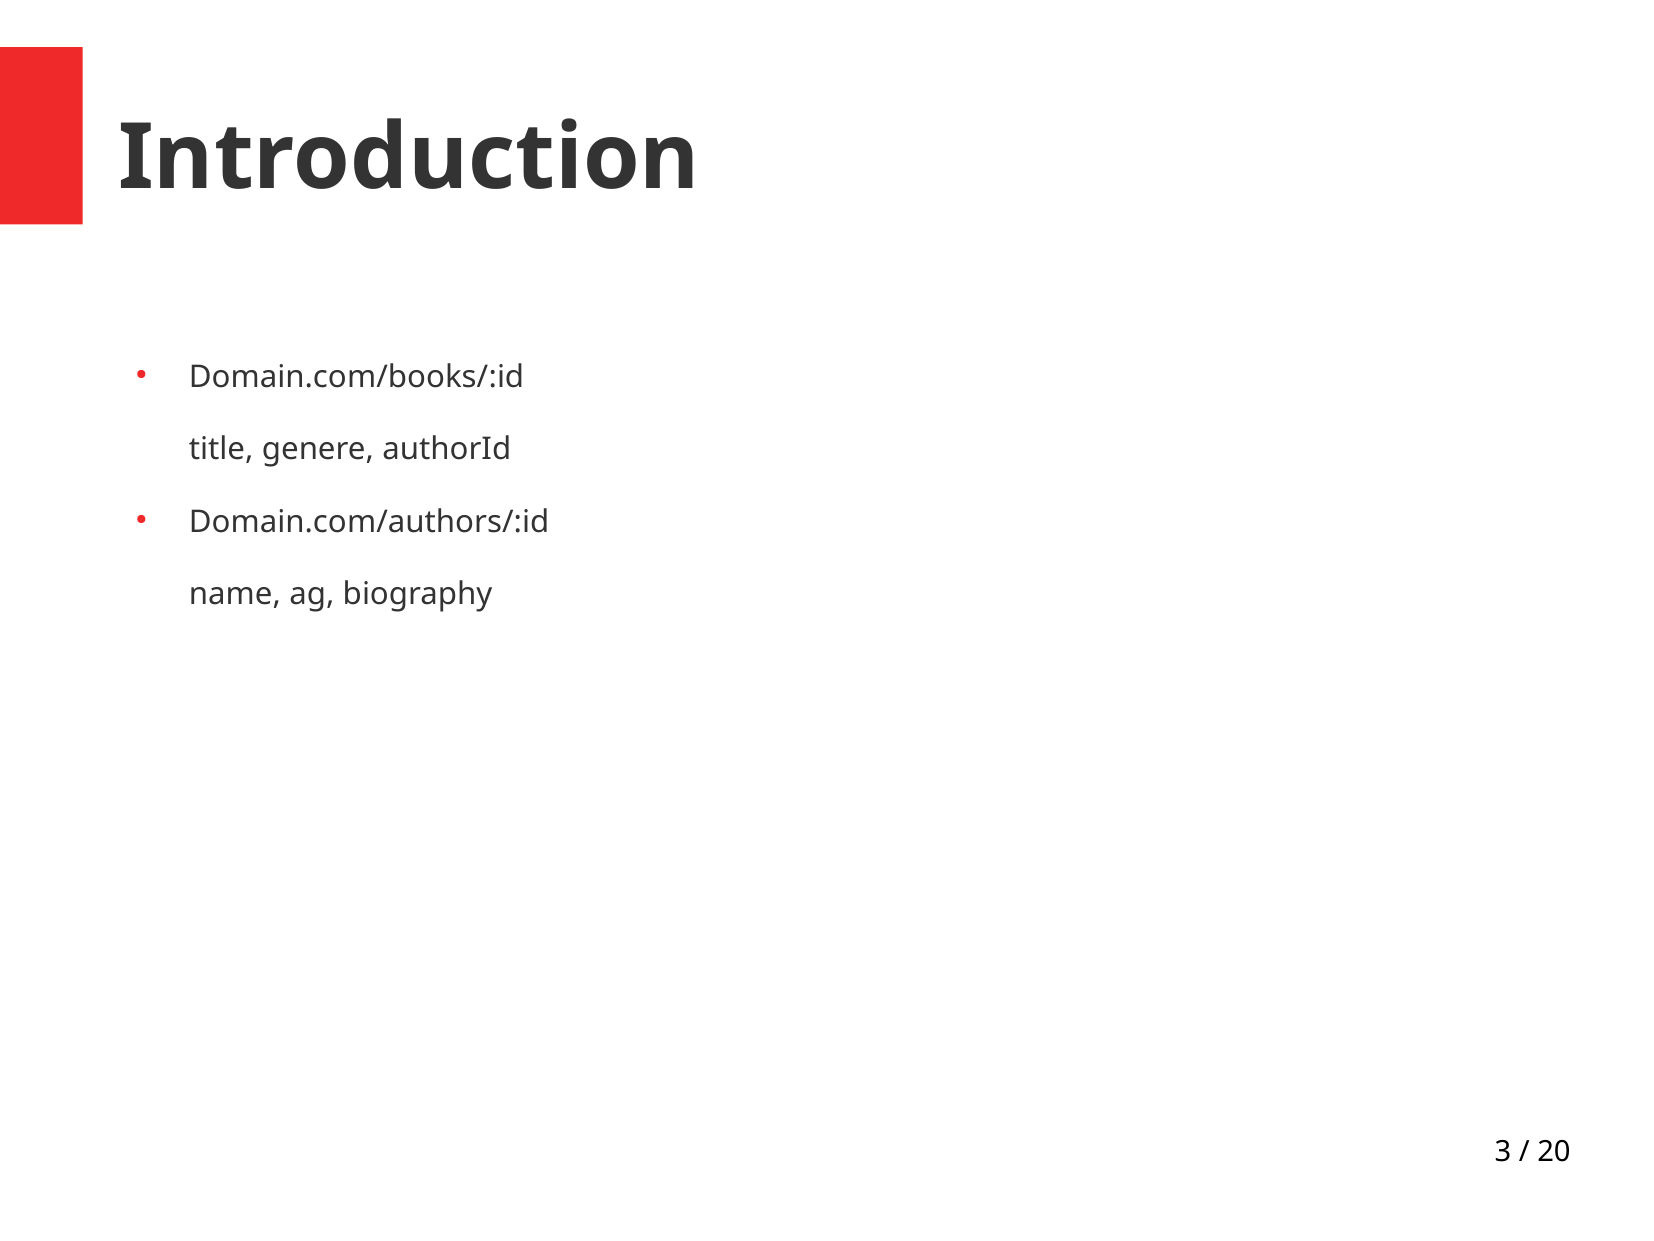

# Introduction
Domain.com/books/:id
title, genere, authorId
Domain.com/authors/:id
name, ag, biography
3